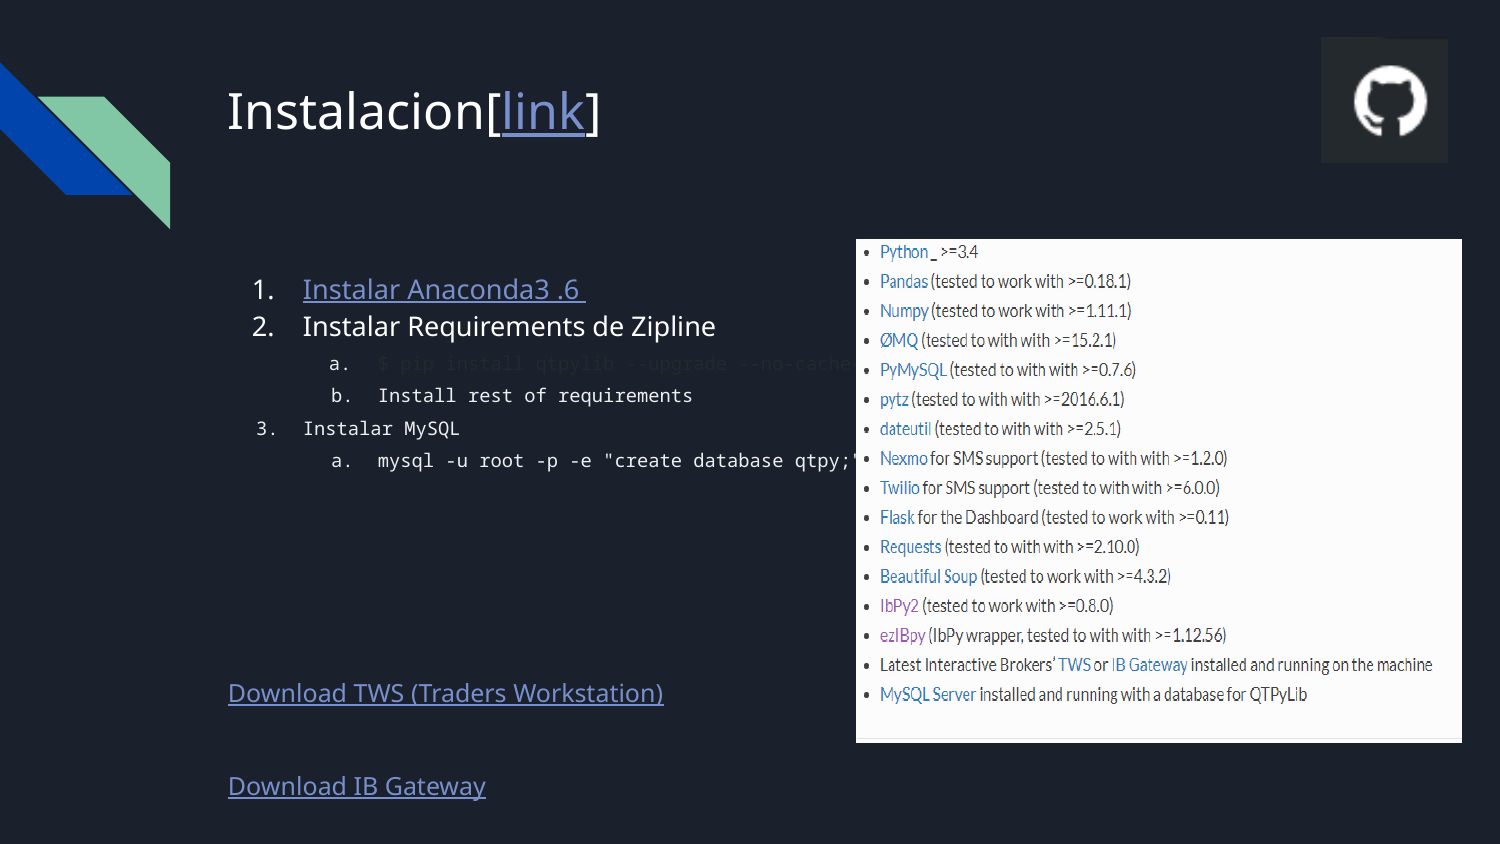

# Instalacion[link]
Instalar Anaconda3 .6
Instalar Requirements de Zipline
$ pip install qtpylib --upgrade --no-cache-dir
Install rest of requirements
Instalar MySQL
mysql -u root -p -e "create database qtpy;"
Download TWS (Traders Workstation)
Download IB Gateway